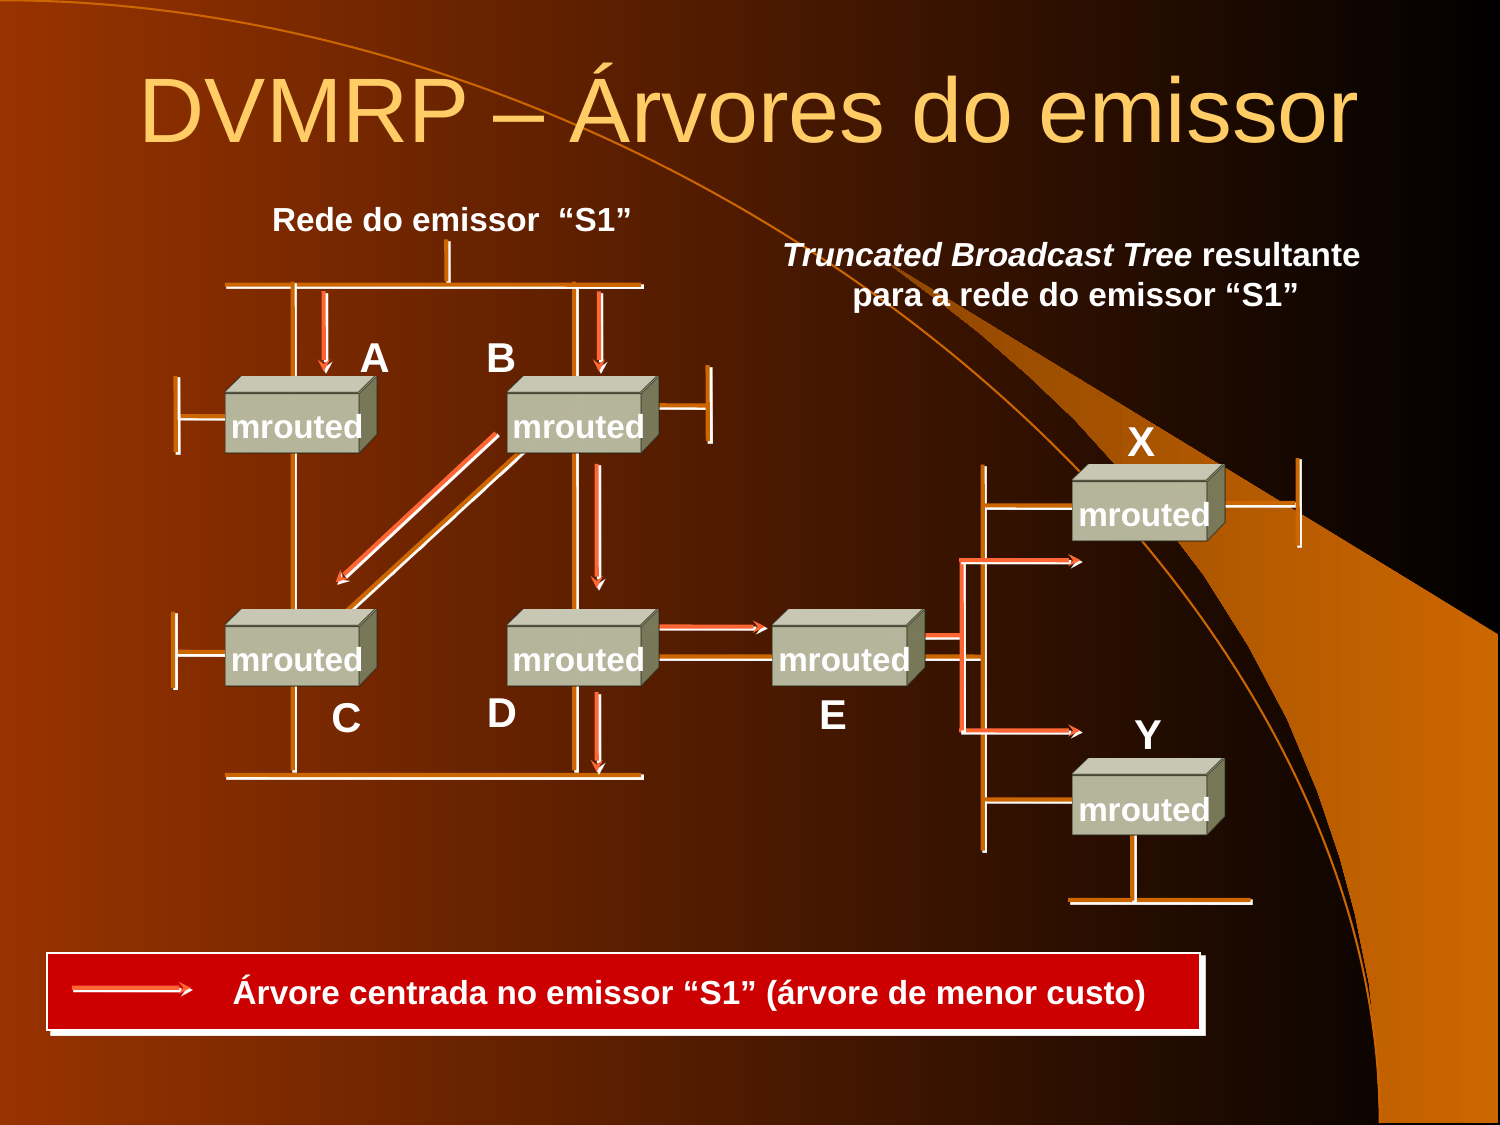

# DVMRP – Árvores do emissor
Rede do emissor “S1”
Truncated Broadcast Tree resultante
para a rede do emissor “S1”
A
B
mrouted
mrouted
X
mrouted
mrouted
mrouted
mrouted
D
E
C
Y
mrouted
Árvore centrada no emissor “S1” (árvore de menor custo)